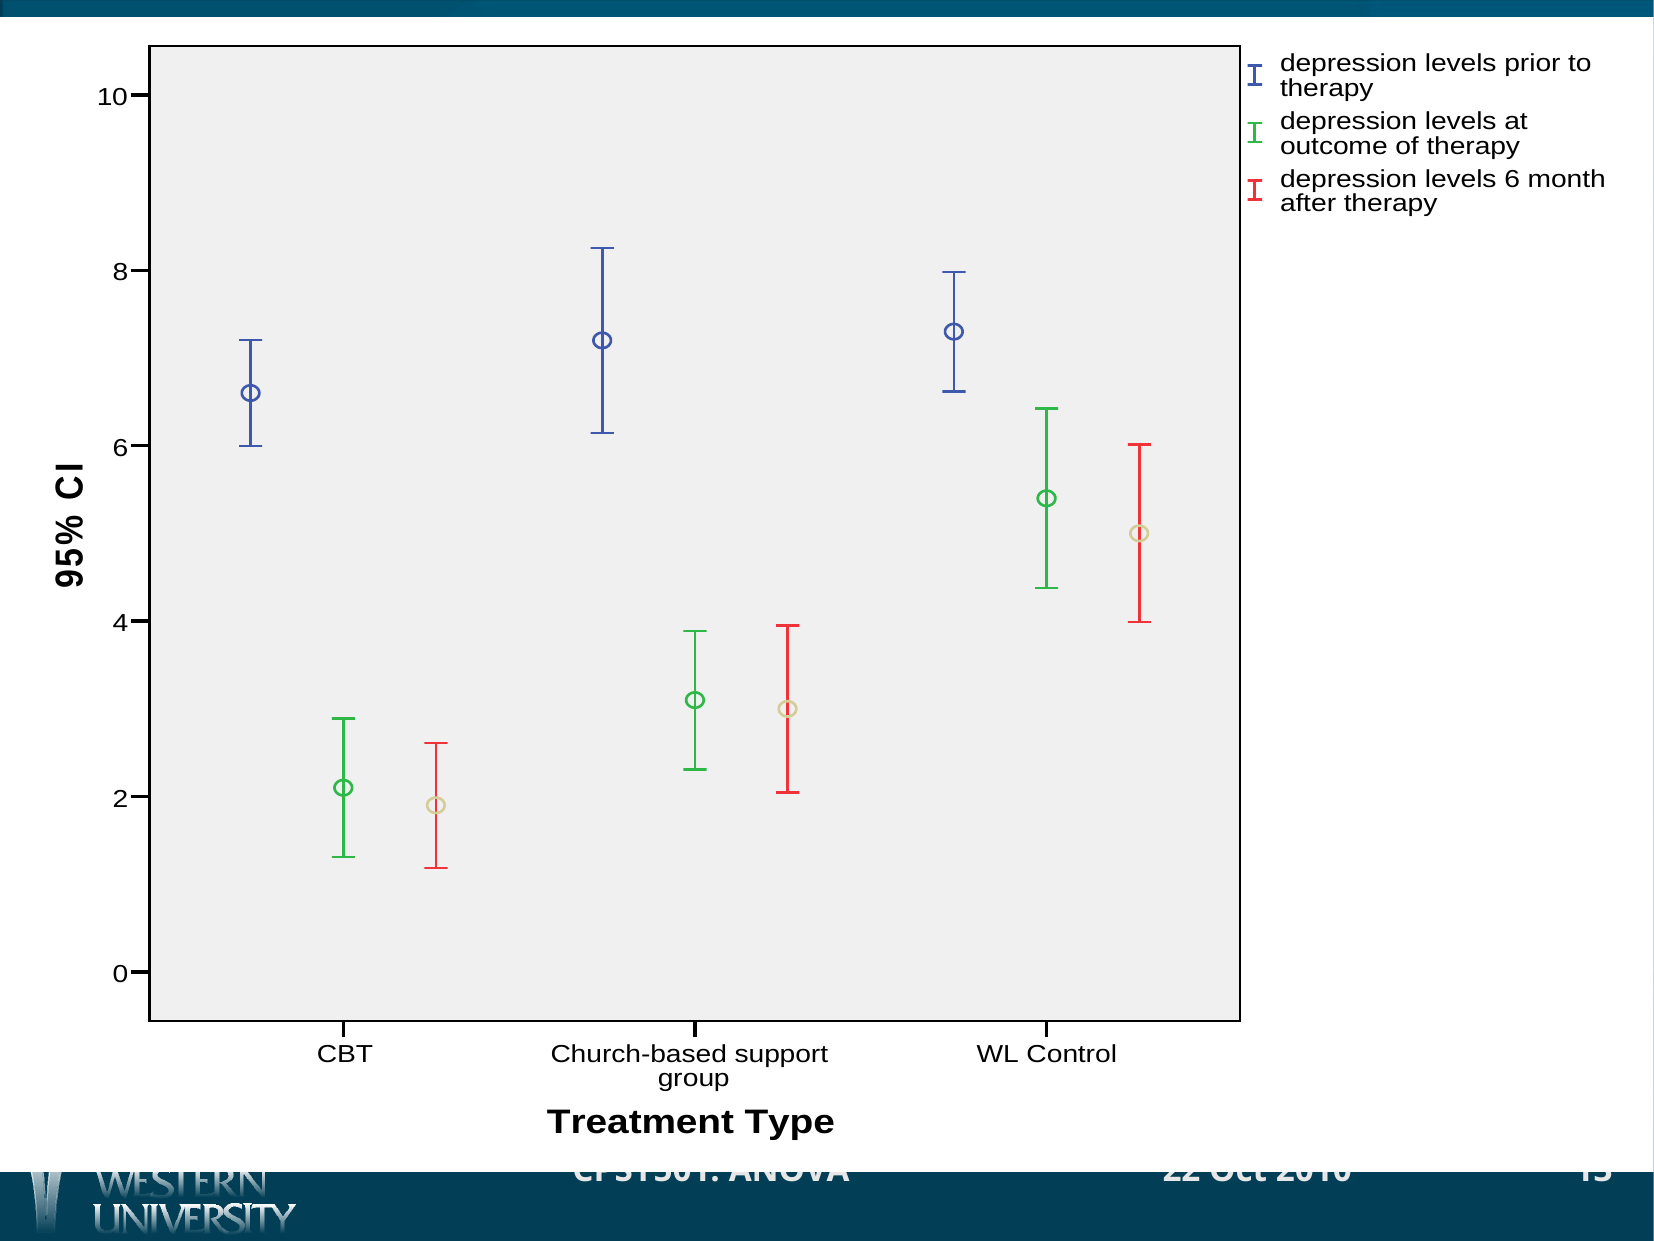

#
CPSY501: ANOVA
22 Oct 2010
13